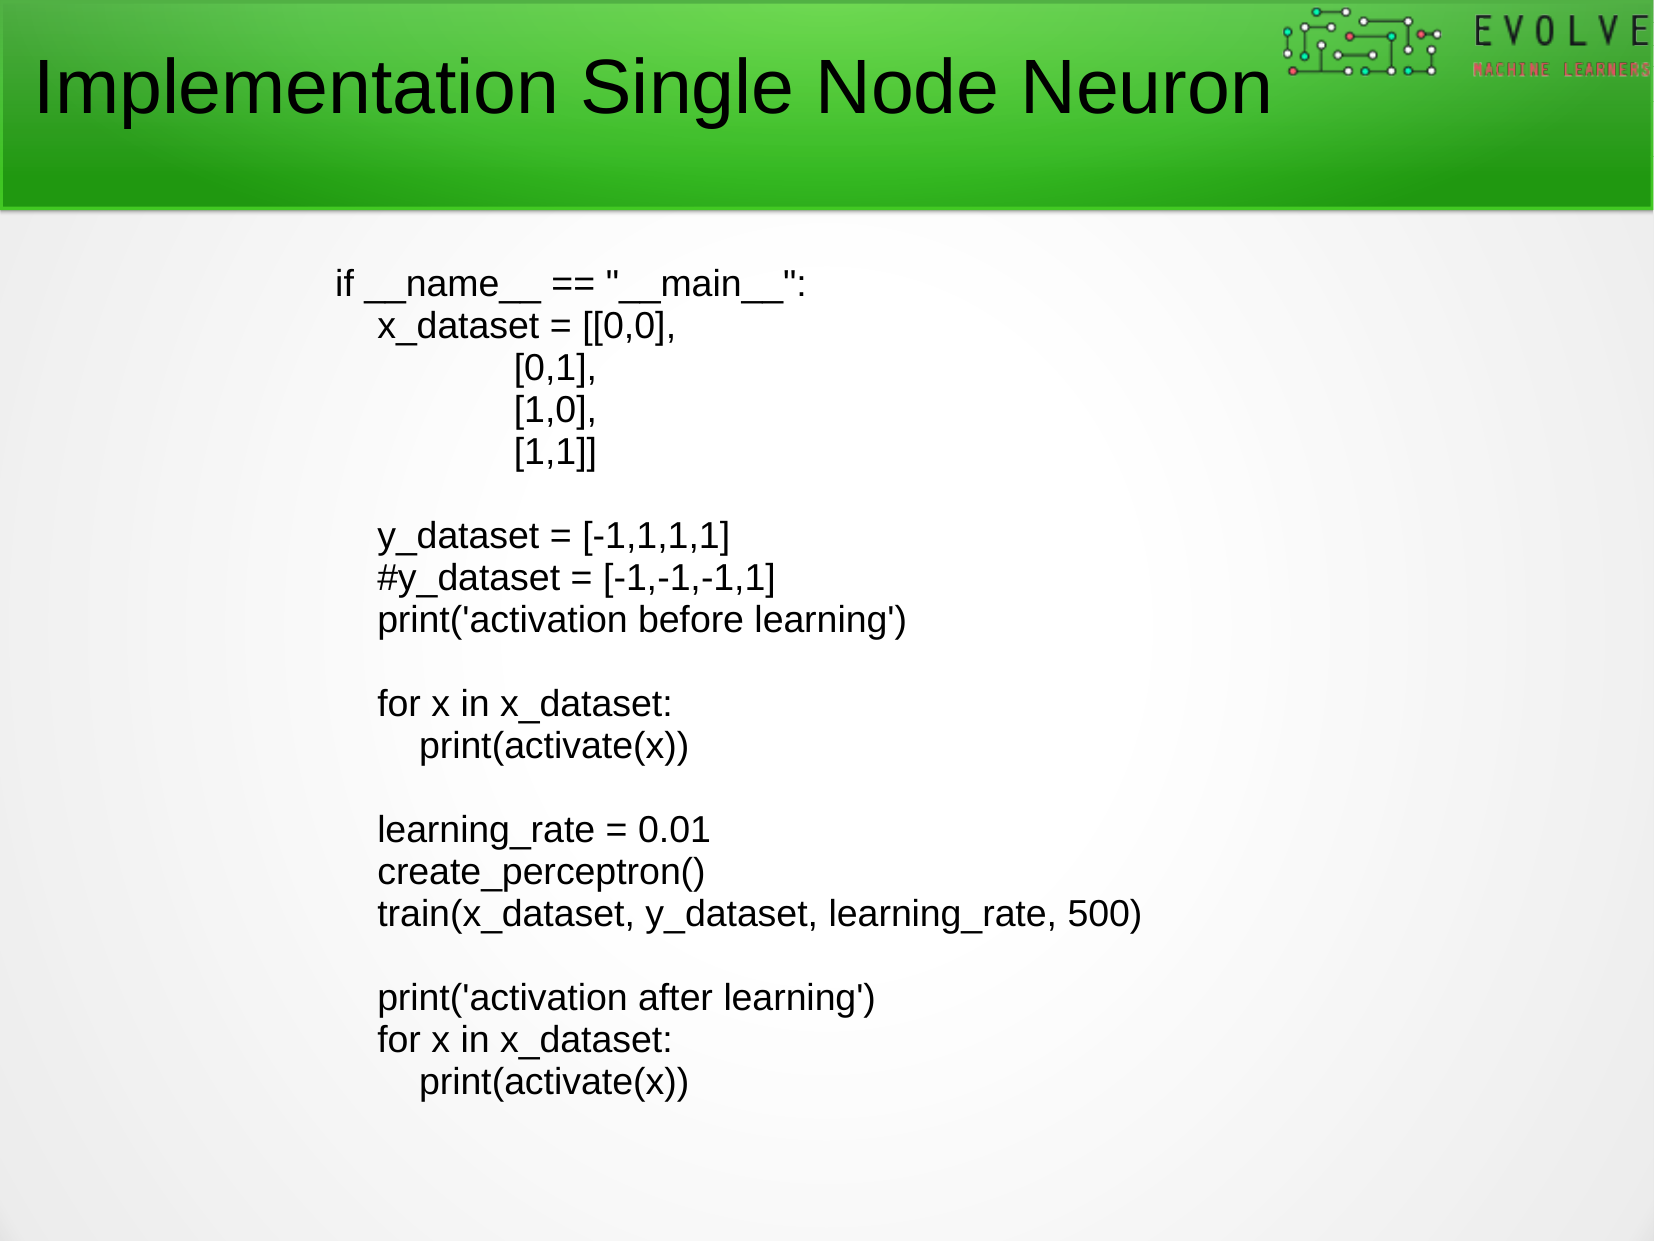

Implementation Single Node Neuron
if __name__ == "__main__":
 x_dataset = [[0,0],
 [0,1],
 [1,0],
 [1,1]]
 y_dataset = [-1,1,1,1]
 #y_dataset = [-1,-1,-1,1]
 print('activation before learning')
 for x in x_dataset:
 print(activate(x))
 learning_rate = 0.01
 create_perceptron()
 train(x_dataset, y_dataset, learning_rate, 500)
 print('activation after learning')
 for x in x_dataset:
 print(activate(x))